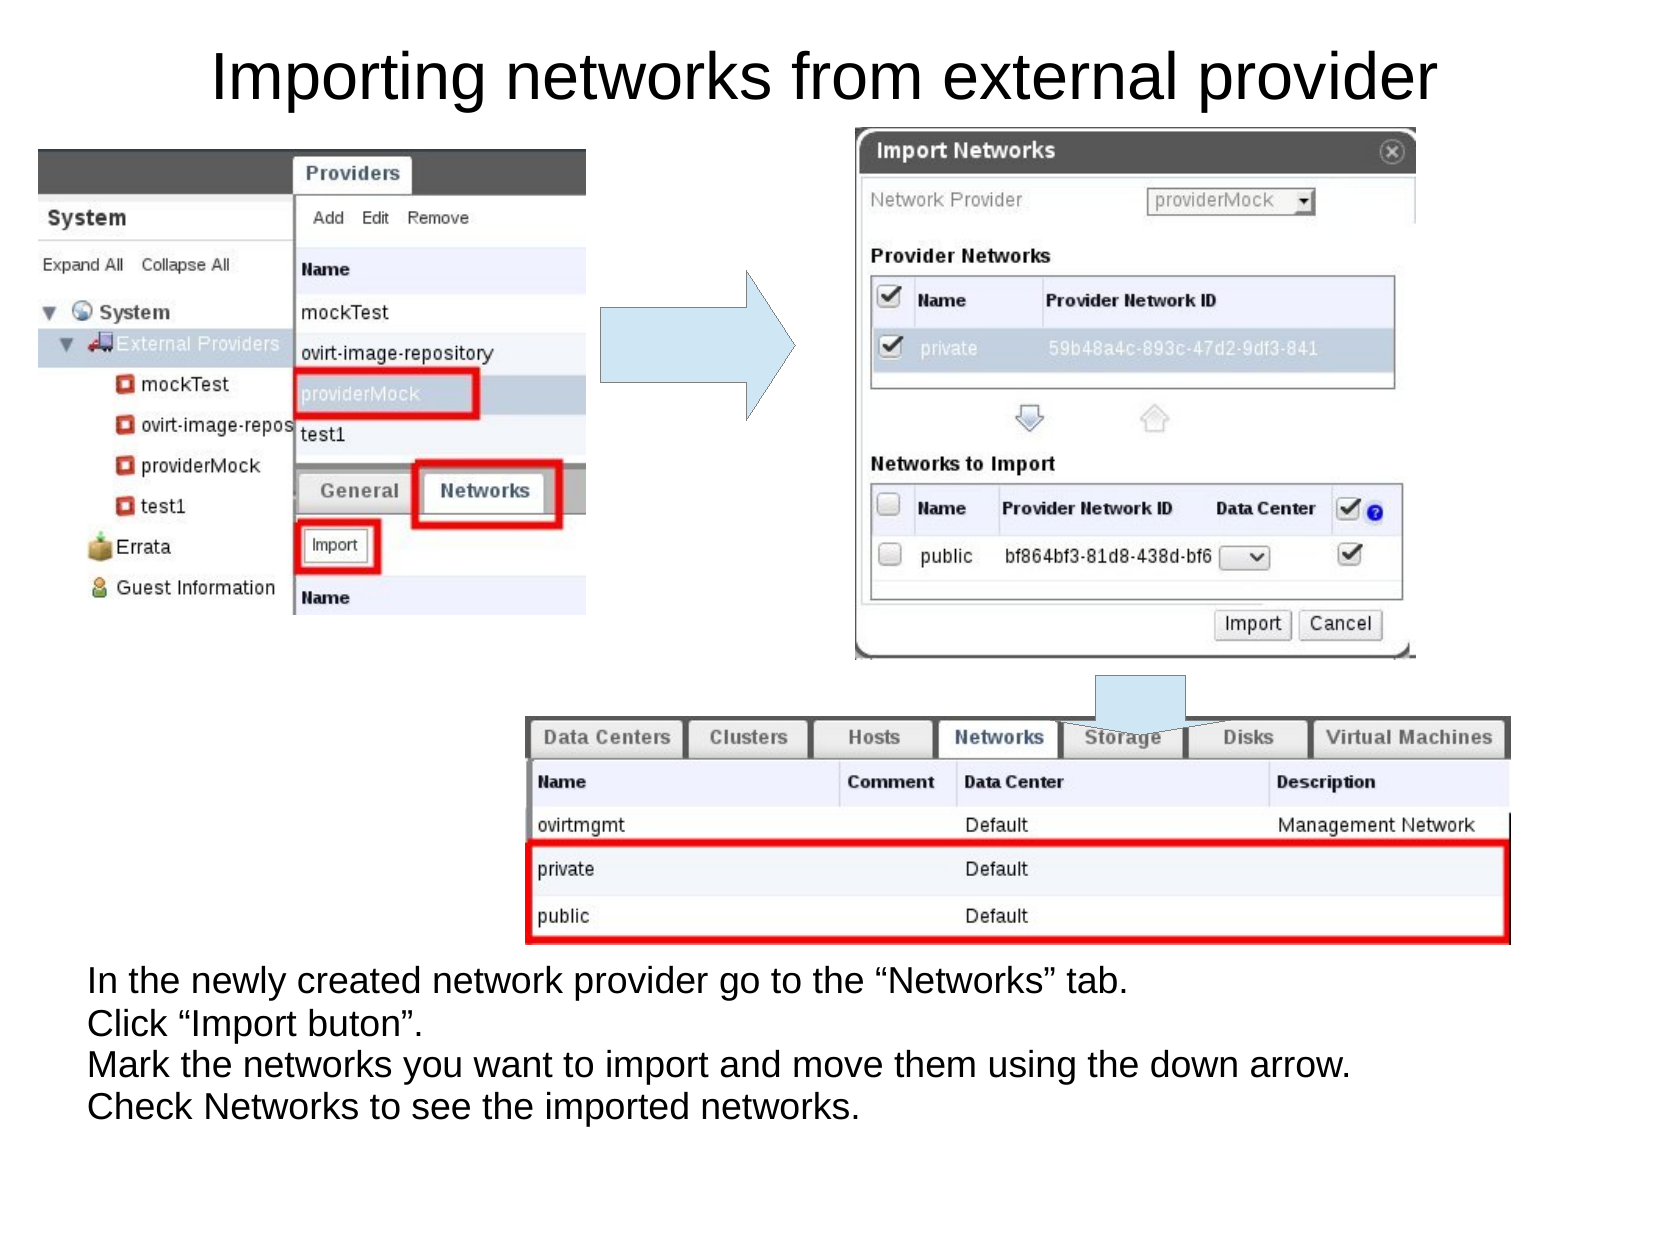

Importing networks from external provider
# In the newly created network provider go to the “Networks” tab.
Click “Import buton”.
Mark the networks you want to import and move them using the down arrow.
Check Networks to see the imported networks.